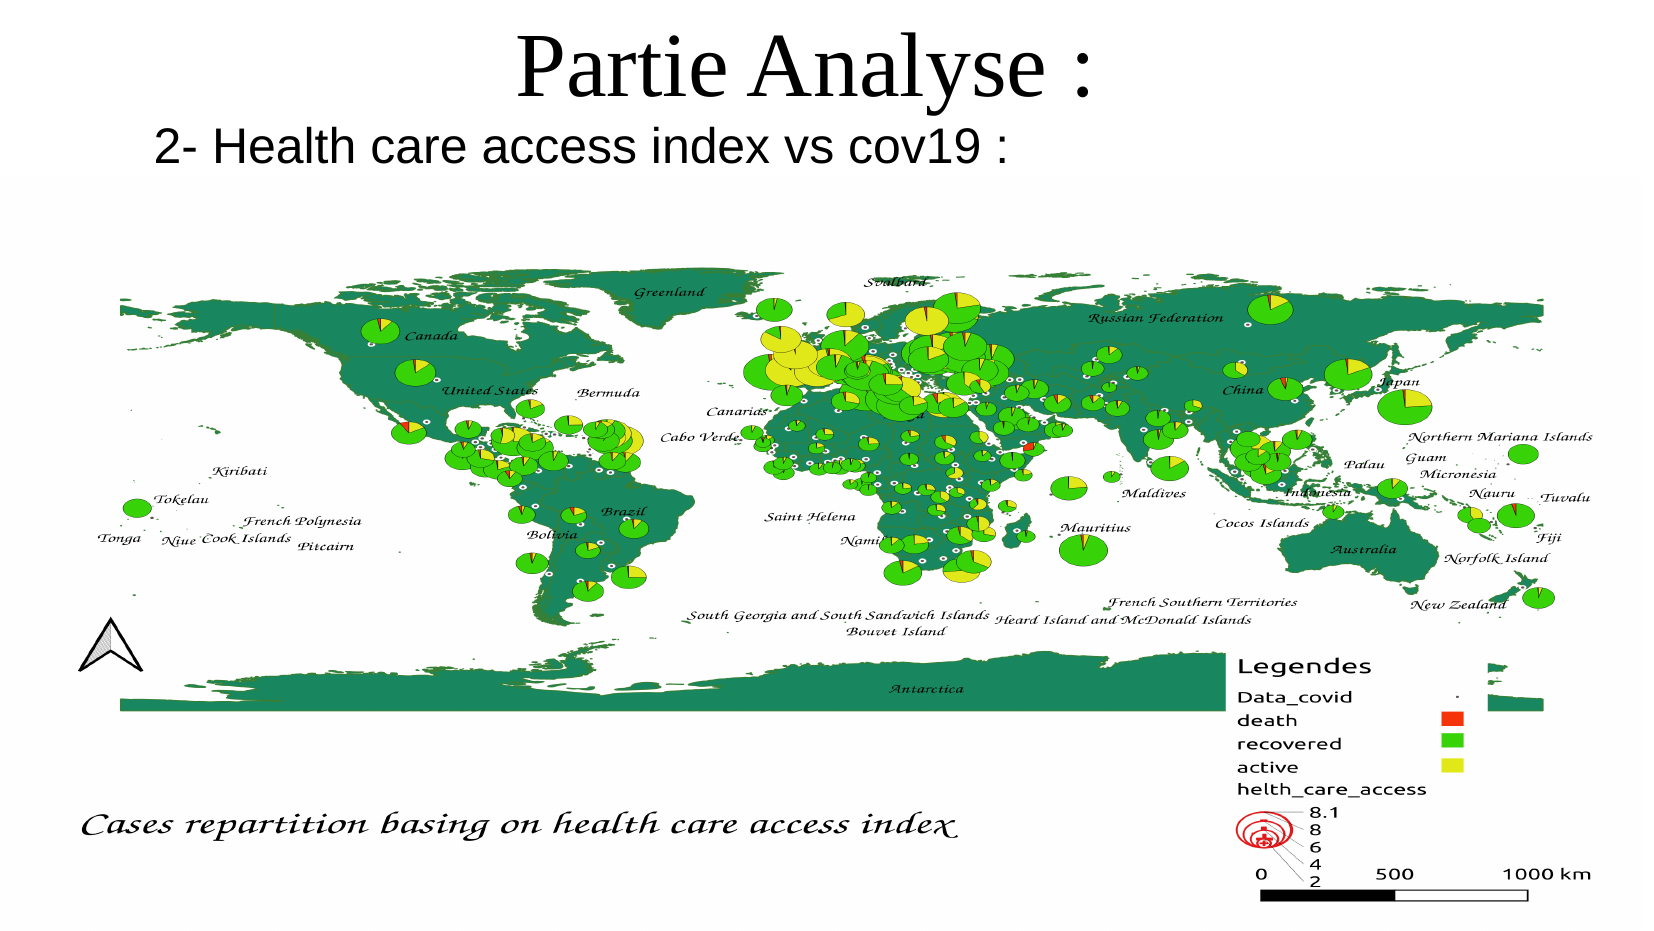

# Partie Analyse :
2- Health care access index vs cov19 :